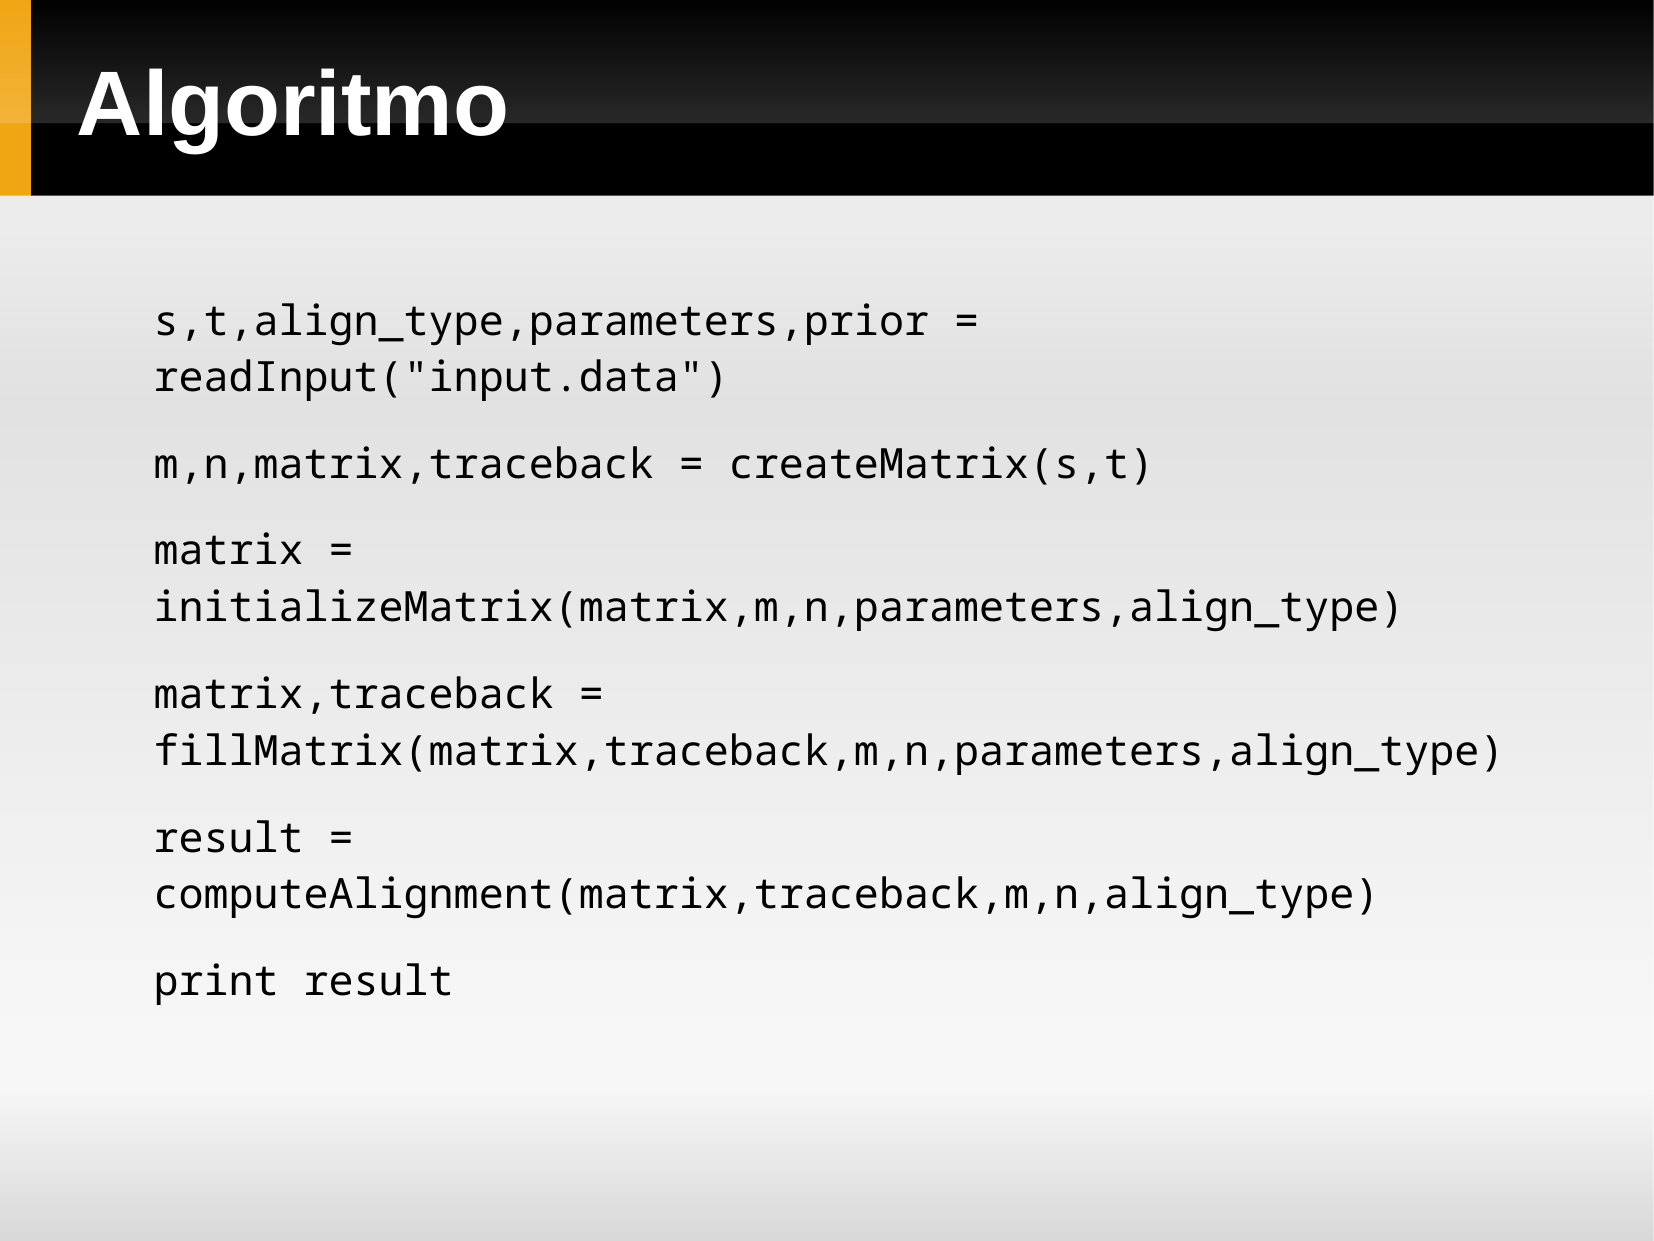

# Algoritmo
s,t,align_type,parameters,prior = readInput("input.data")
m,n,matrix,traceback = createMatrix(s,t)
matrix = initializeMatrix(matrix,m,n,parameters,align_type)
matrix,traceback = fillMatrix(matrix,traceback,m,n,parameters,align_type)
result = computeAlignment(matrix,traceback,m,n,align_type)
print result